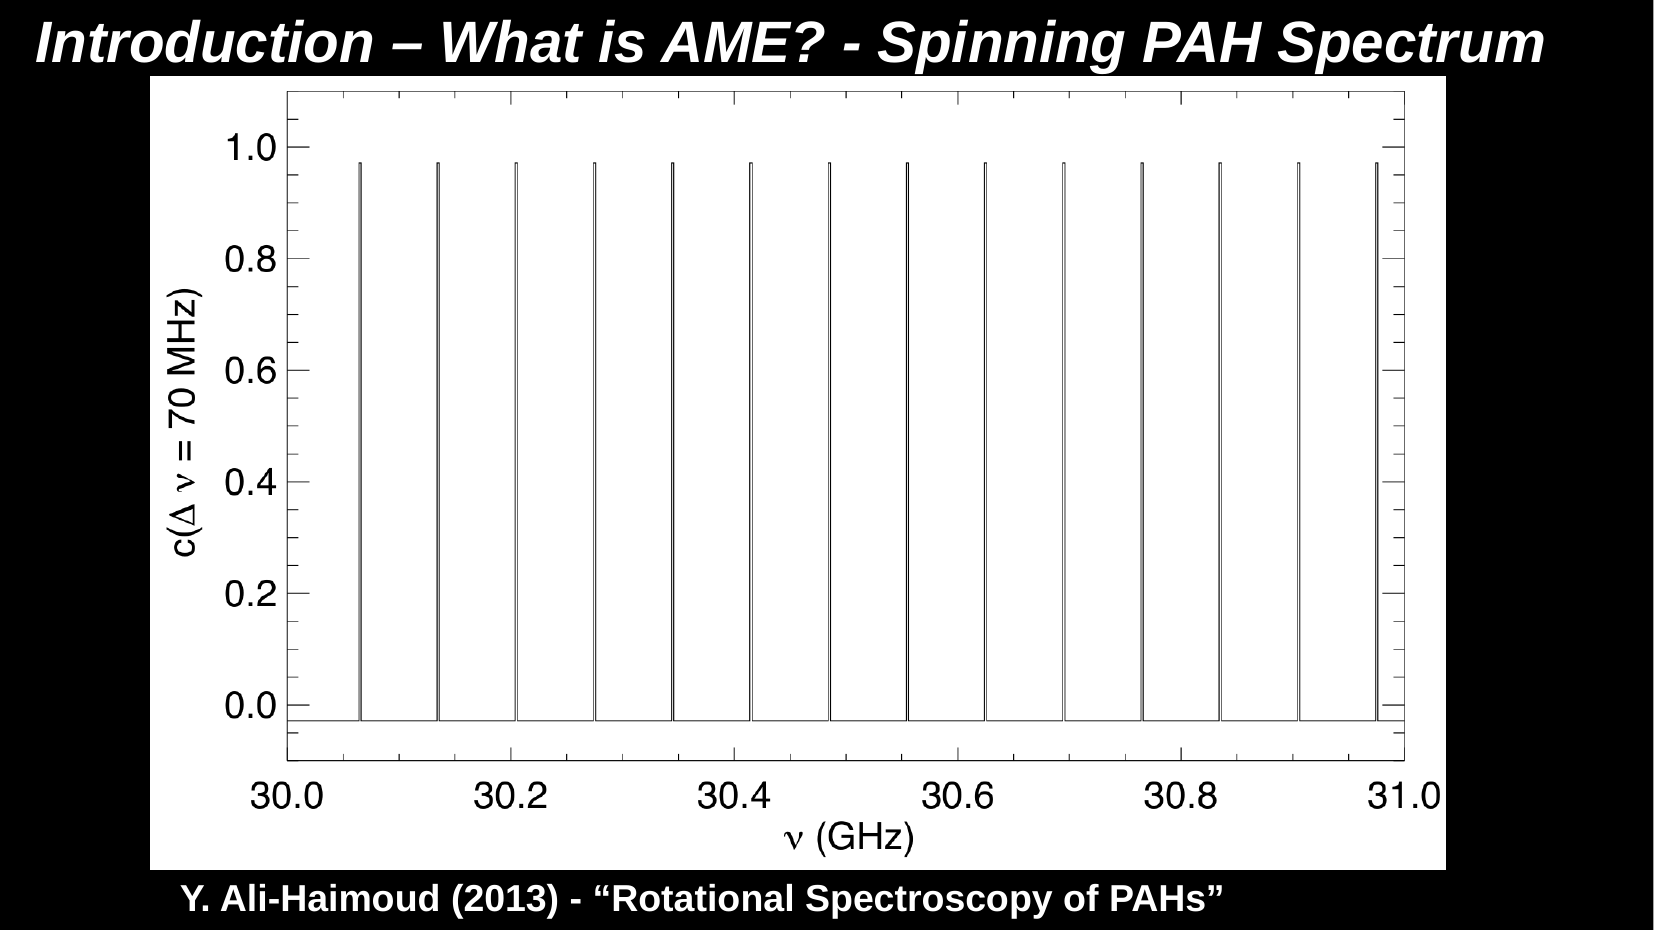

# Introduction – What is AME? - Spinning PAH Spectrum
Y. Ali-Haimoud (2013) - “Rotational Spectroscopy of PAHs”